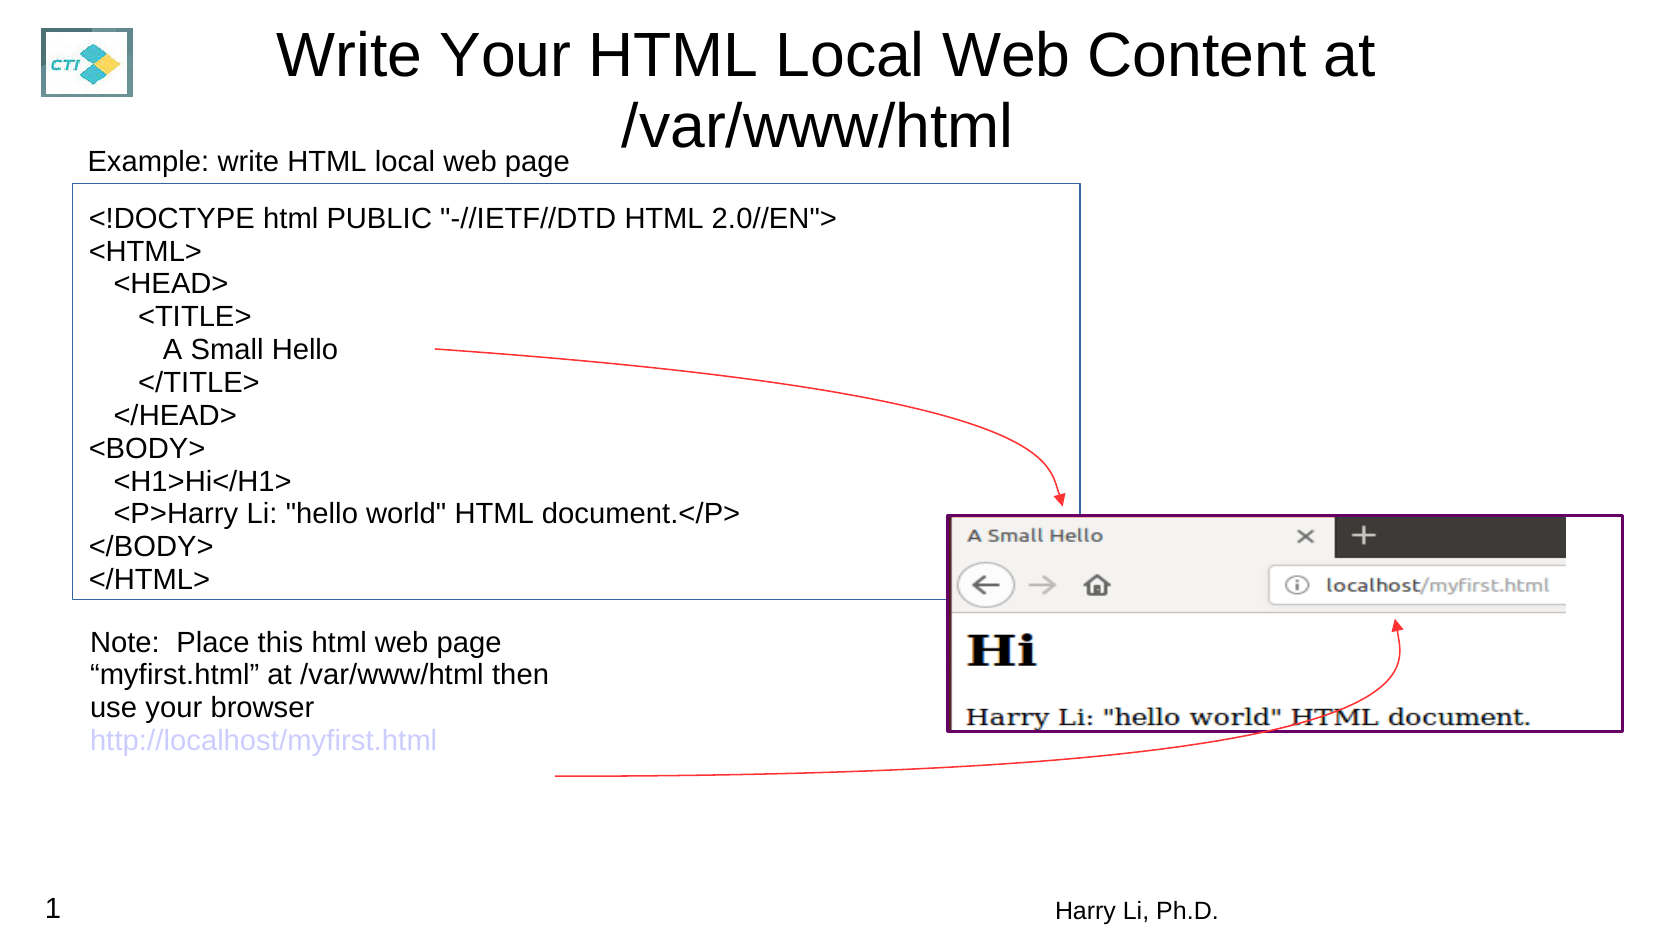

# Write Your HTML Local Web Content at /var/www/html
Example: write HTML local web page
<!DOCTYPE html PUBLIC "-//IETF//DTD HTML 2.0//EN">
<HTML>
 <HEAD>
 <TITLE>
 A Small Hello
 </TITLE>
 </HEAD>
<BODY>
 <H1>Hi</H1>
 <P>Harry Li: "hello world" HTML document.</P>
</BODY>
</HTML>
Note: Place this html web page “myfirst.html” at /var/www/html then use your browser http://localhost/myfirst.html
1
Harry Li, Ph.D.